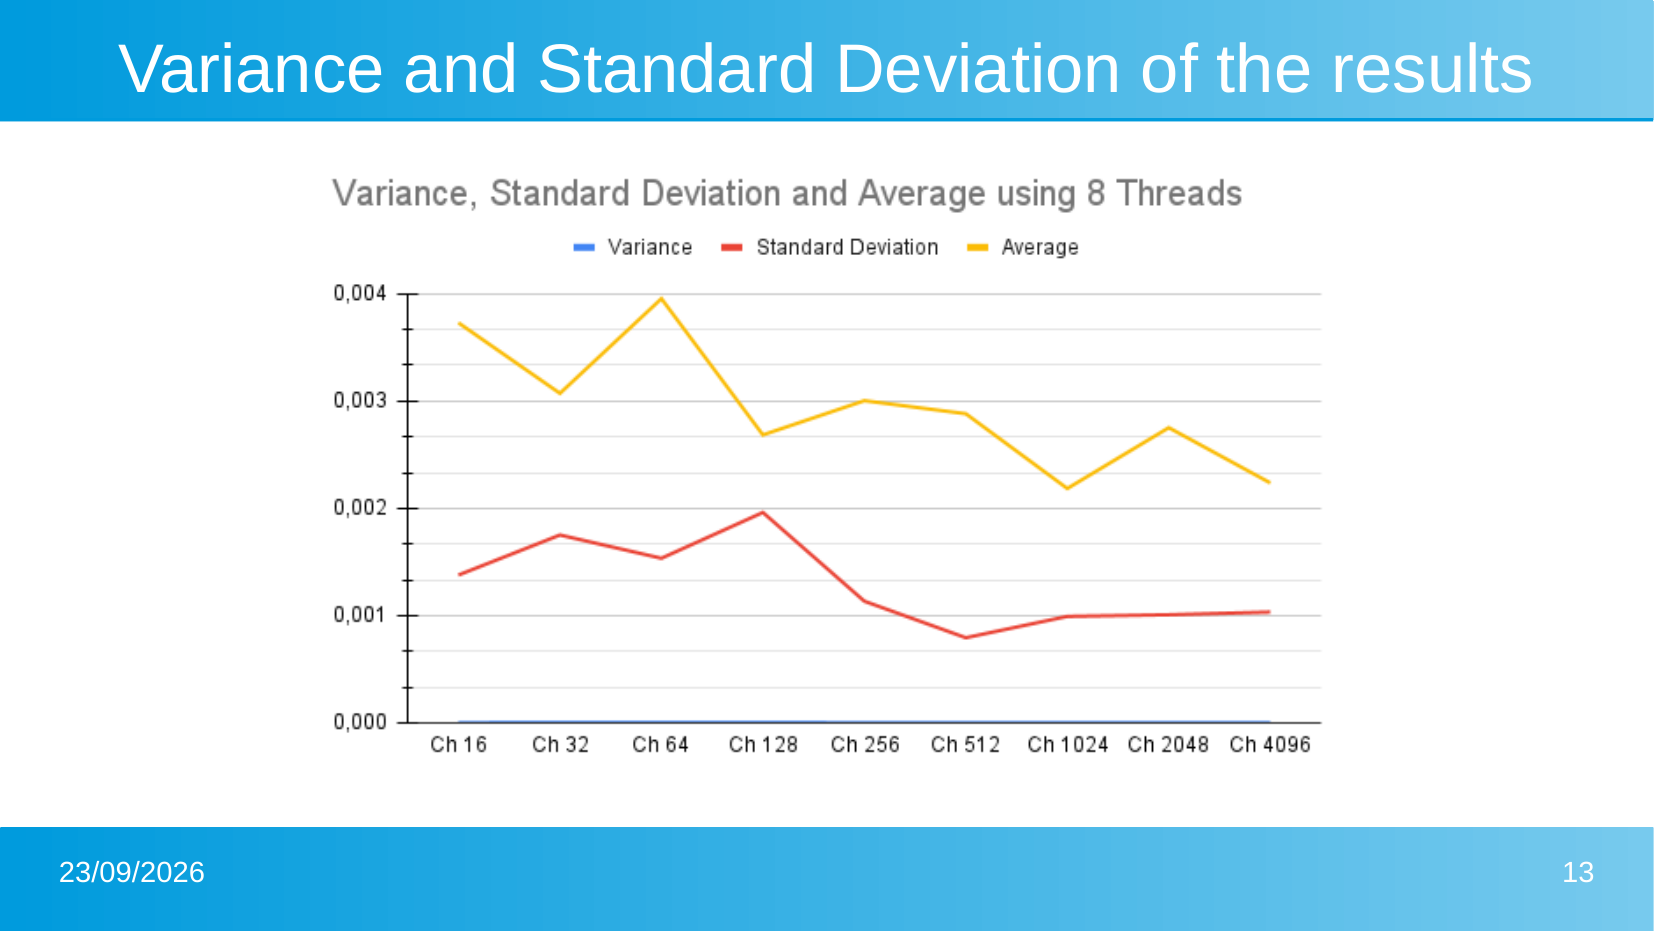

# Variance and Standard Deviation of the results
13